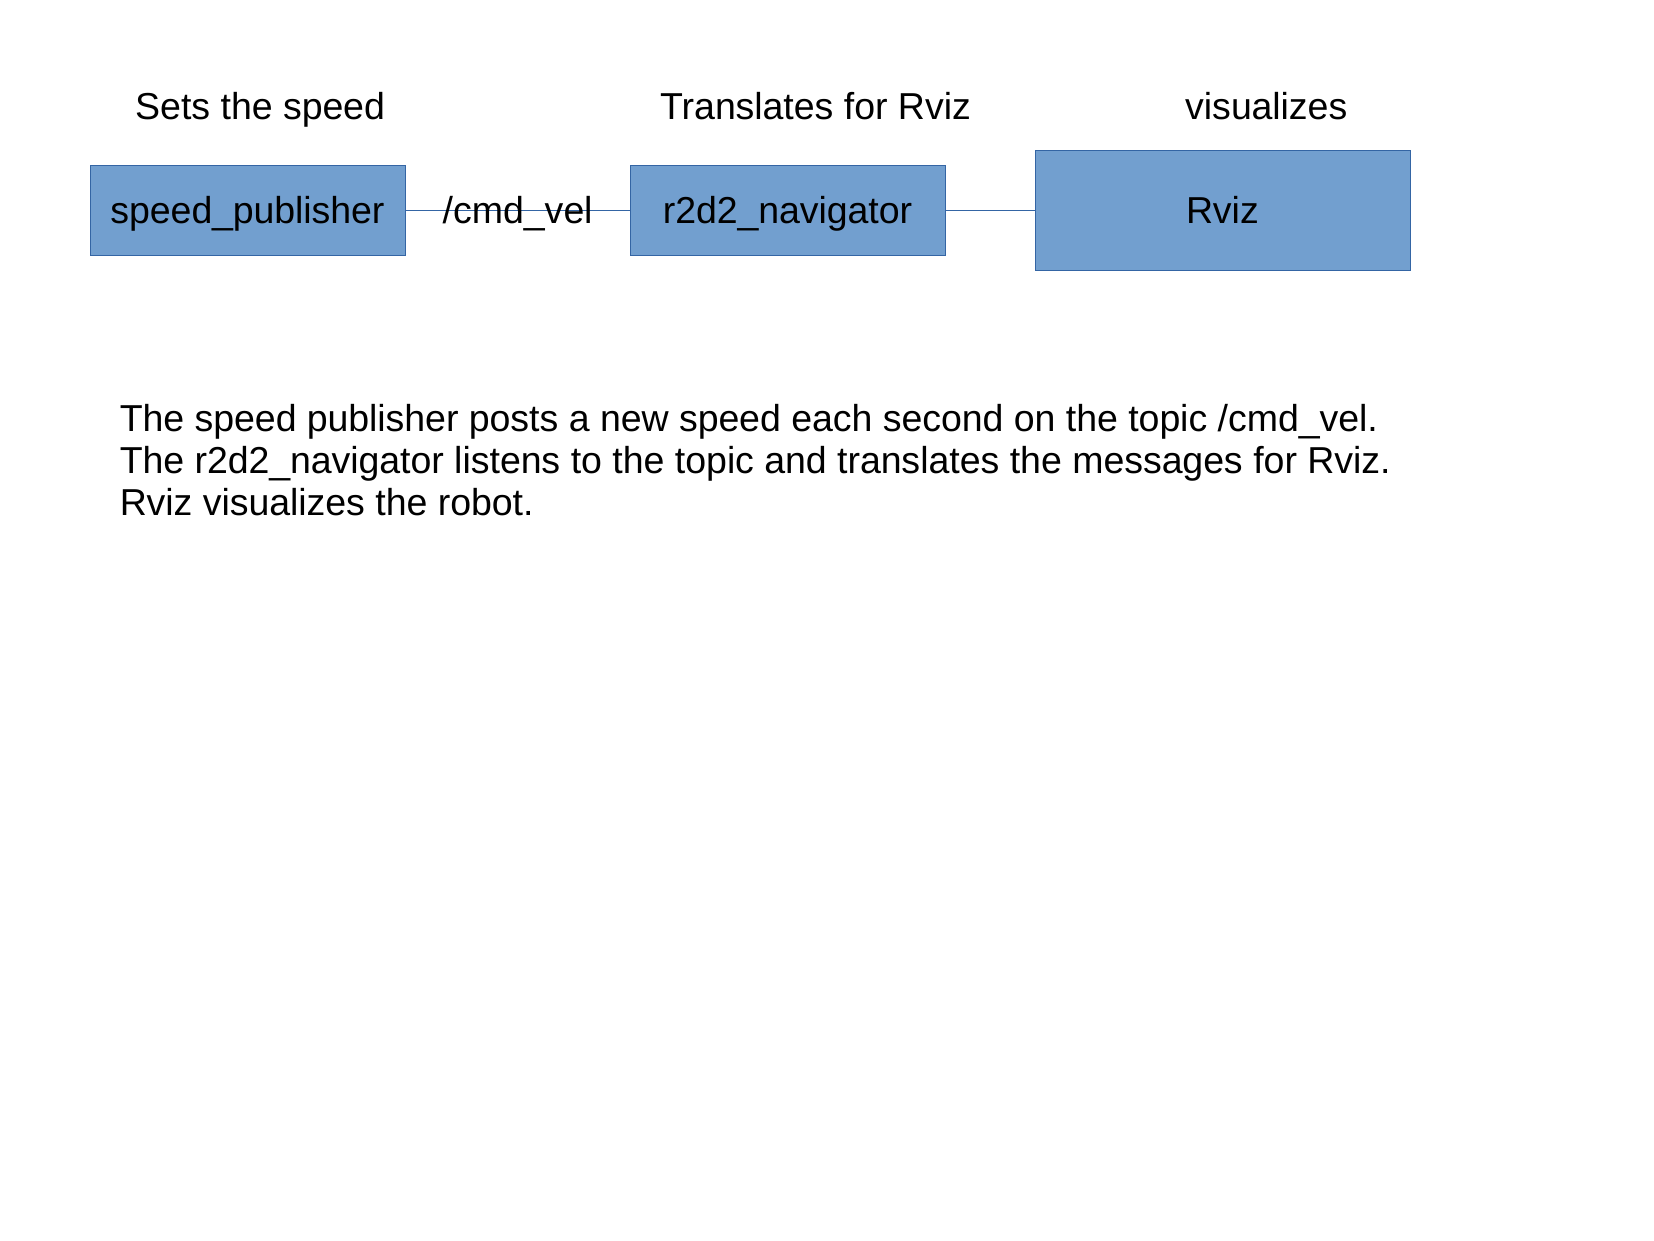

Sets the speed				Translates for Rviz			visualizes
Rviz
speed_publisher
r2d2_navigator
The speed publisher posts a new speed each second on the topic /cmd_vel.
The r2d2_navigator listens to the topic and translates the messages for Rviz.
Rviz visualizes the robot.